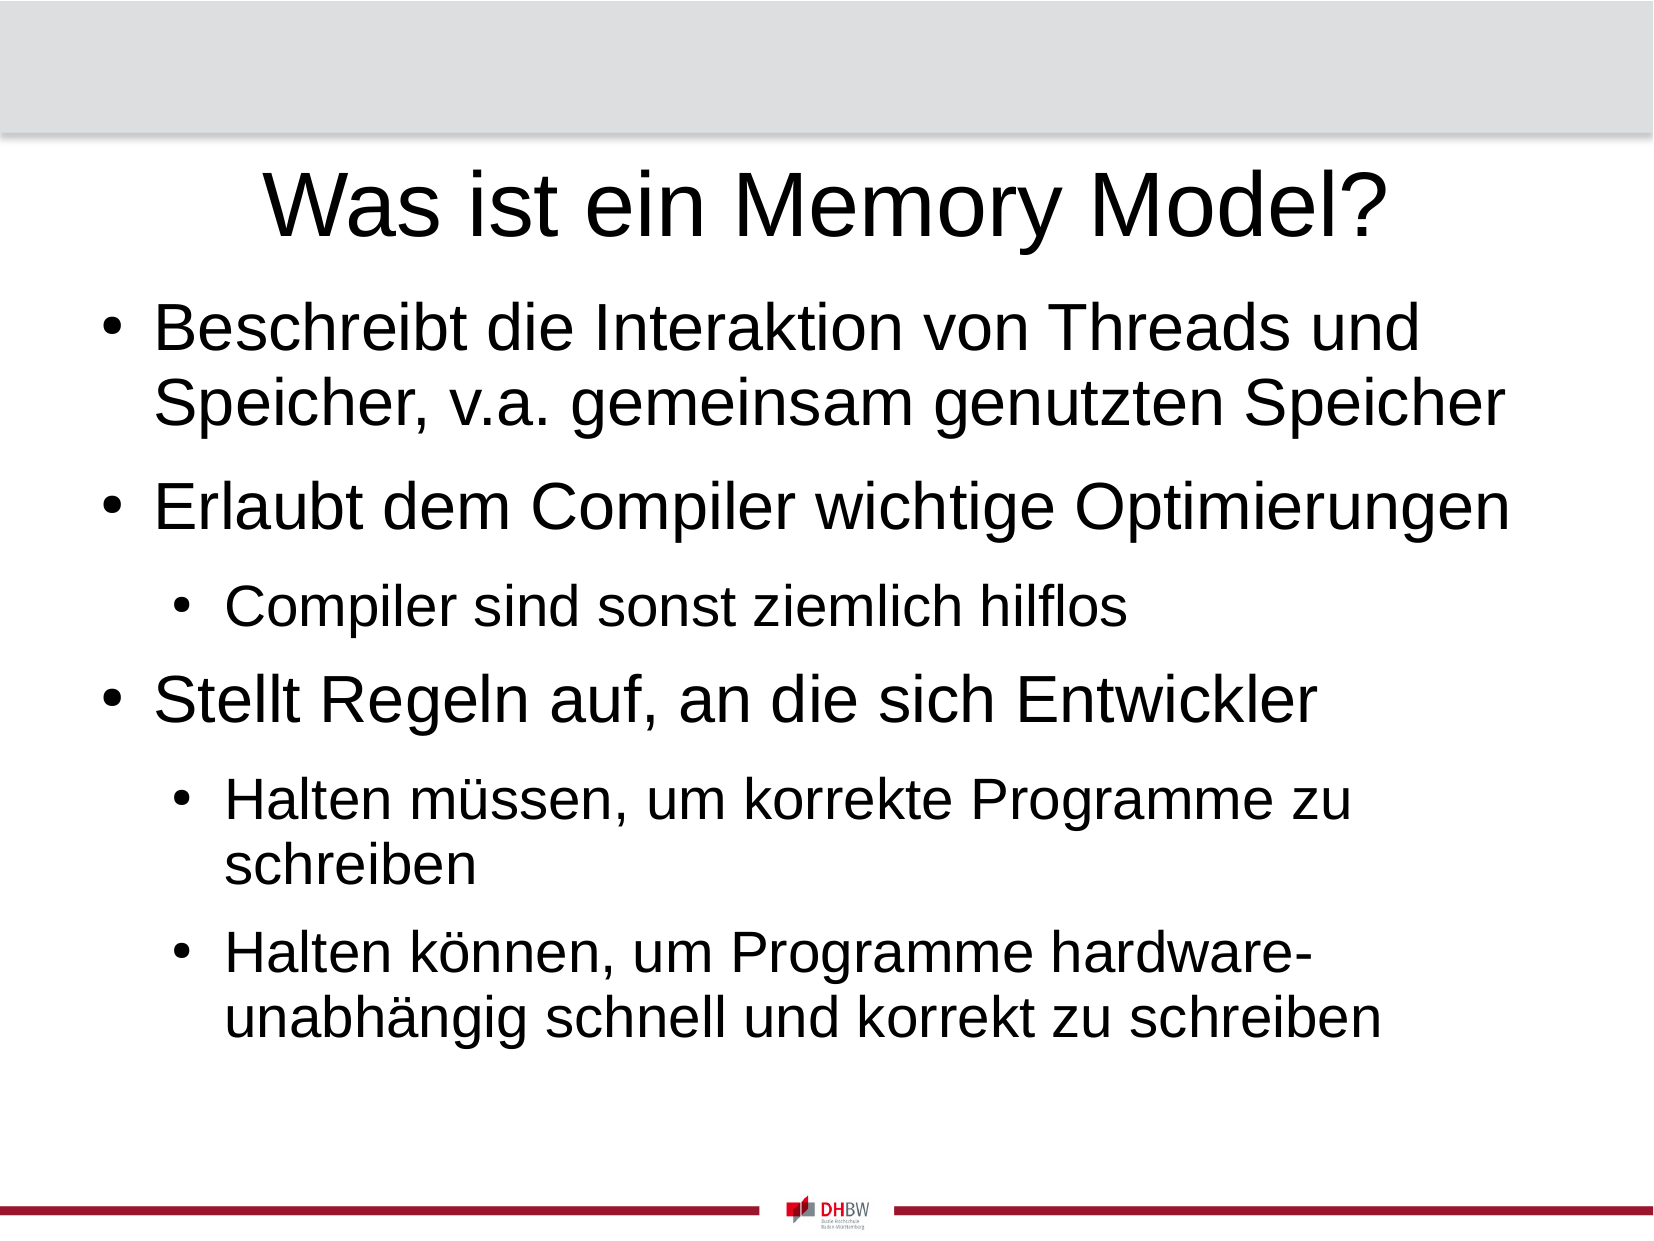

# Was ist ein Memory Model?
Beschreibt die Interaktion von Threads und Speicher, v.a. gemeinsam genutzten Speicher
Erlaubt dem Compiler wichtige Optimierungen
Compiler sind sonst ziemlich hilflos
Stellt Regeln auf, an die sich Entwickler
Halten müssen, um korrekte Programme zu schreiben
Halten können, um Programme hardware-unabhängig schnell und korrekt zu schreiben